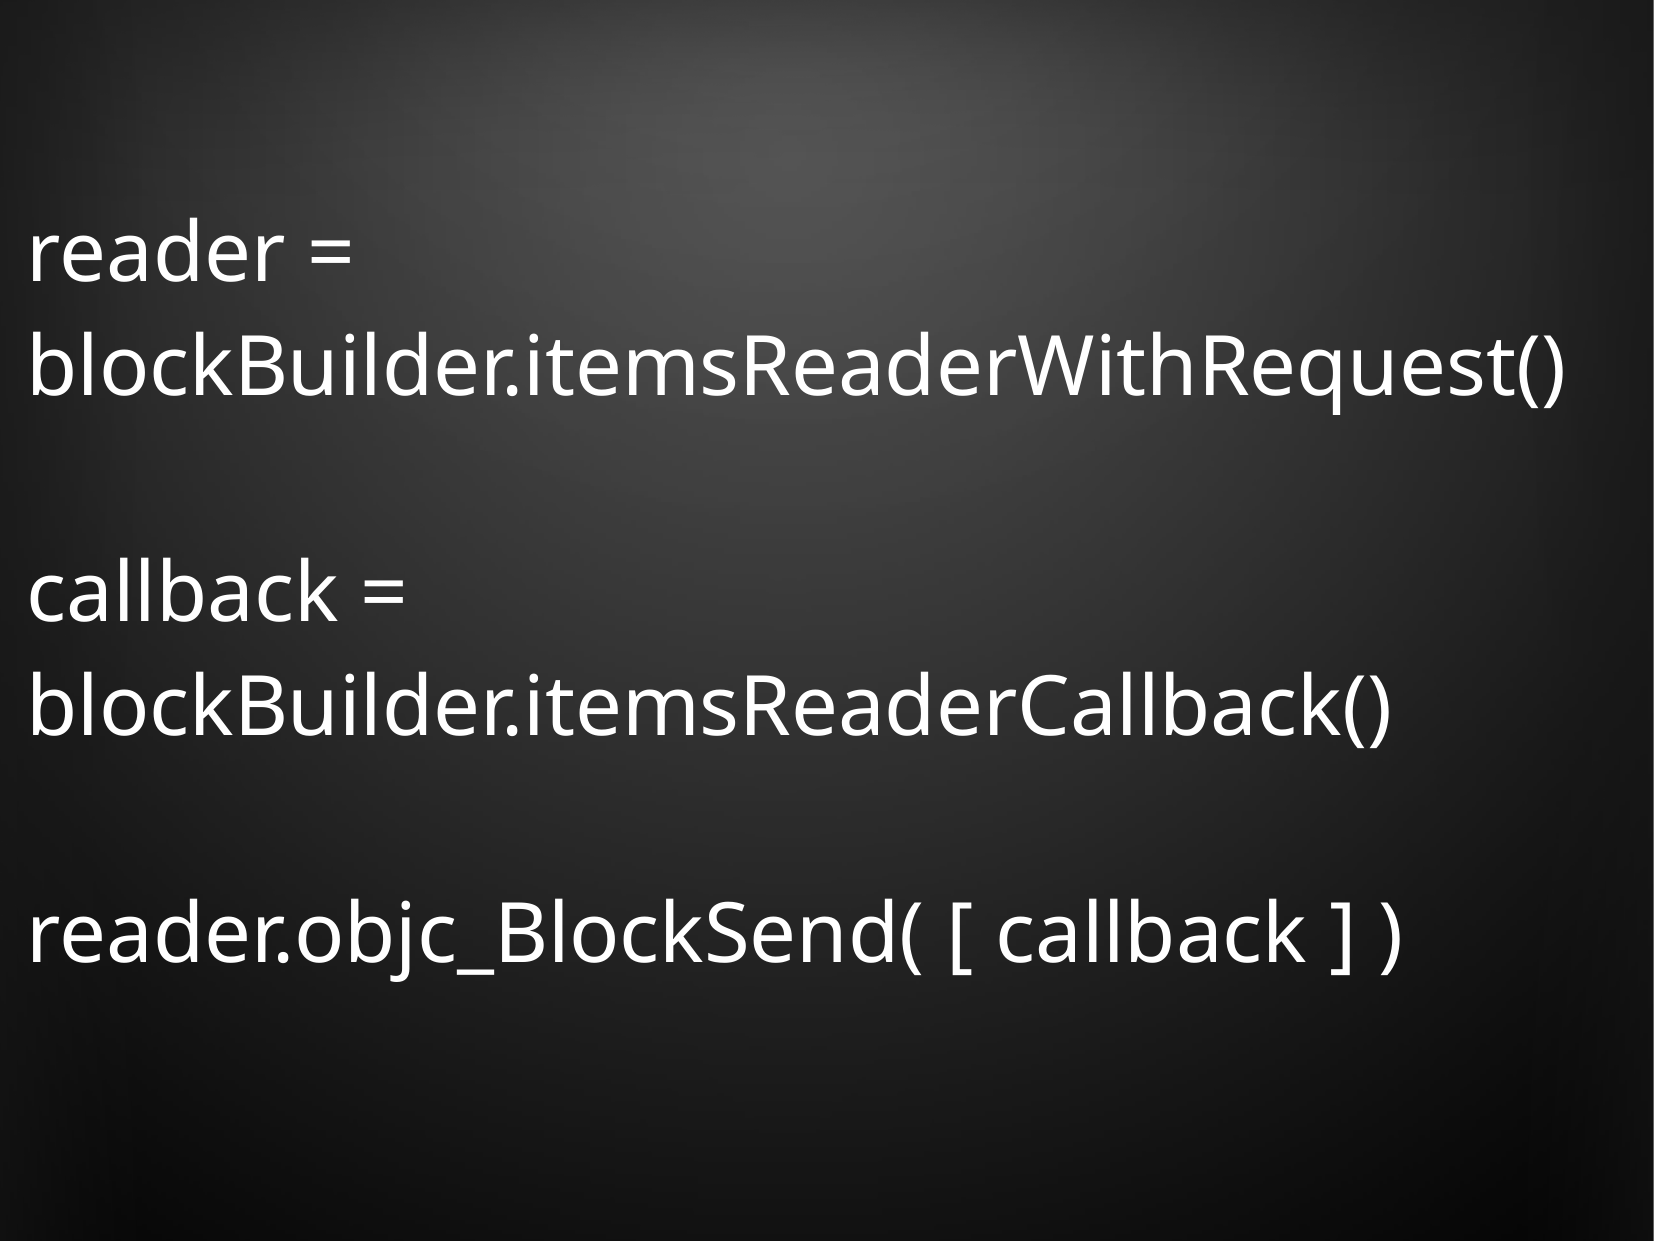

reader = blockBuilder.itemsReaderWithRequest()
callback = blockBuilder.itemsReaderCallback()
reader.objc_BlockSend( [ callback ] )